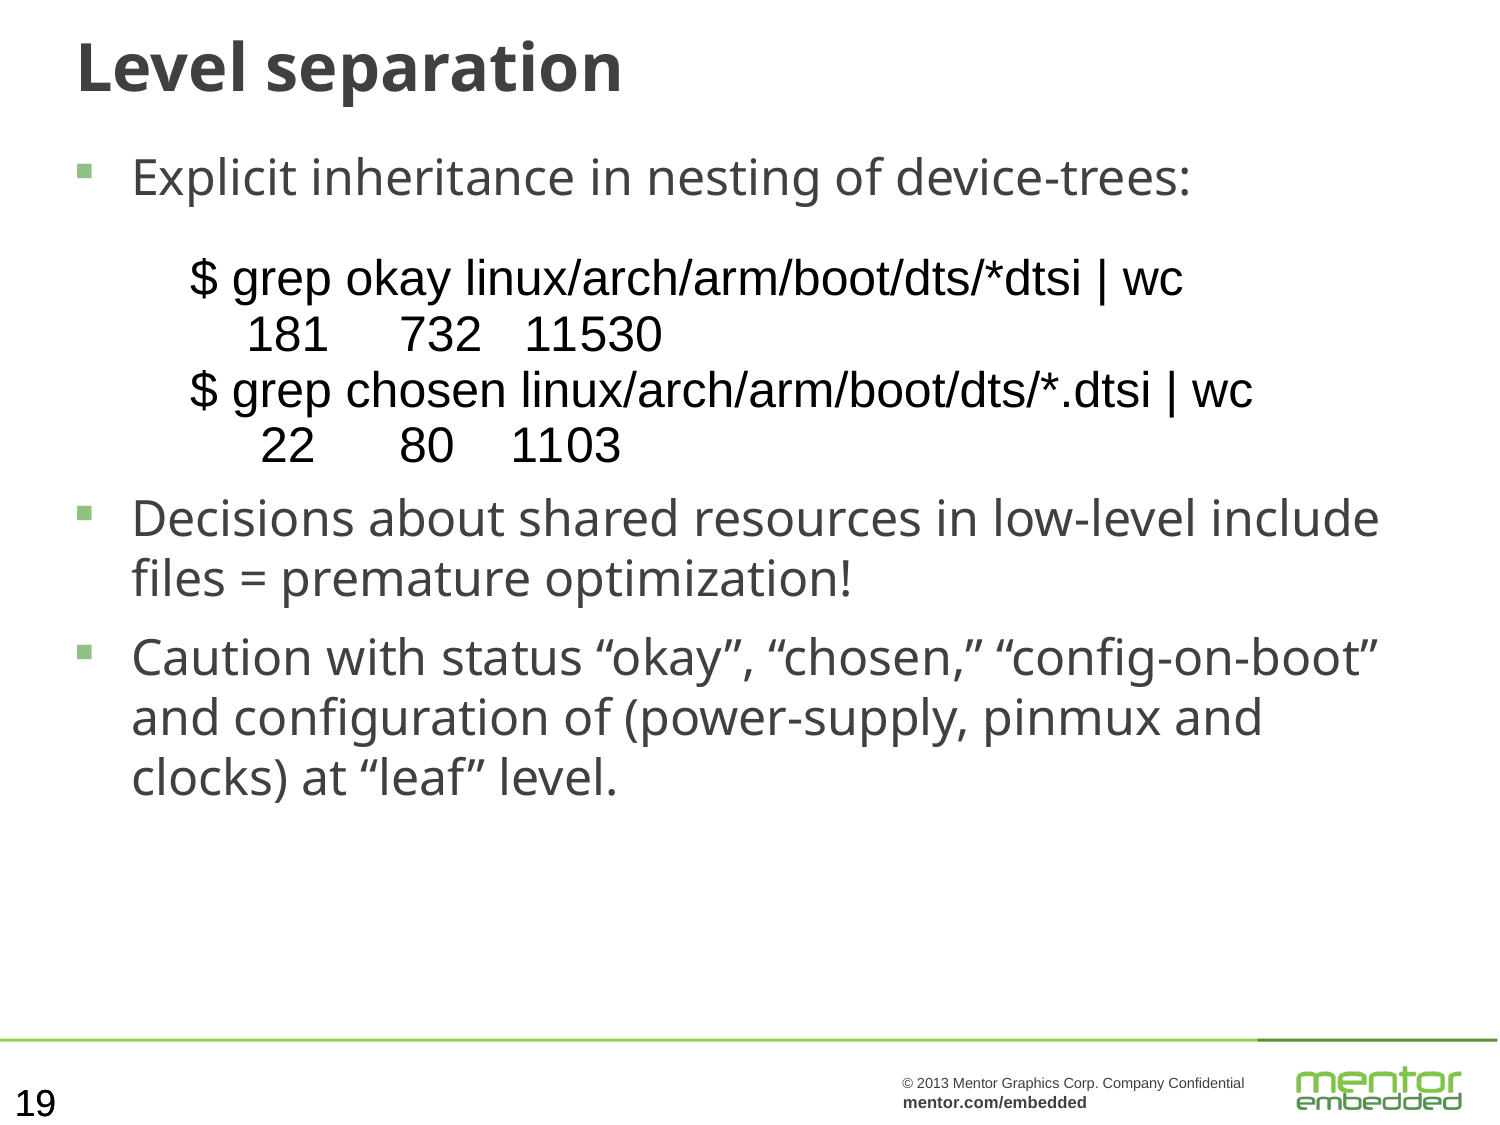

# Level separation
Explicit inheritance in nesting of device-trees:
Decisions about shared resources in low-level include files = premature optimization!
Caution with status “okay”, “chosen,” “config-on-boot” and configuration of (power-supply, pinmux and clocks) at “leaf” level.
$ grep okay linux/arch/arm/boot/dts/*dtsi | wc
 181 732 11530
$ grep chosen linux/arch/arm/boot/dts/*.dtsi | wc
 22 80 1103